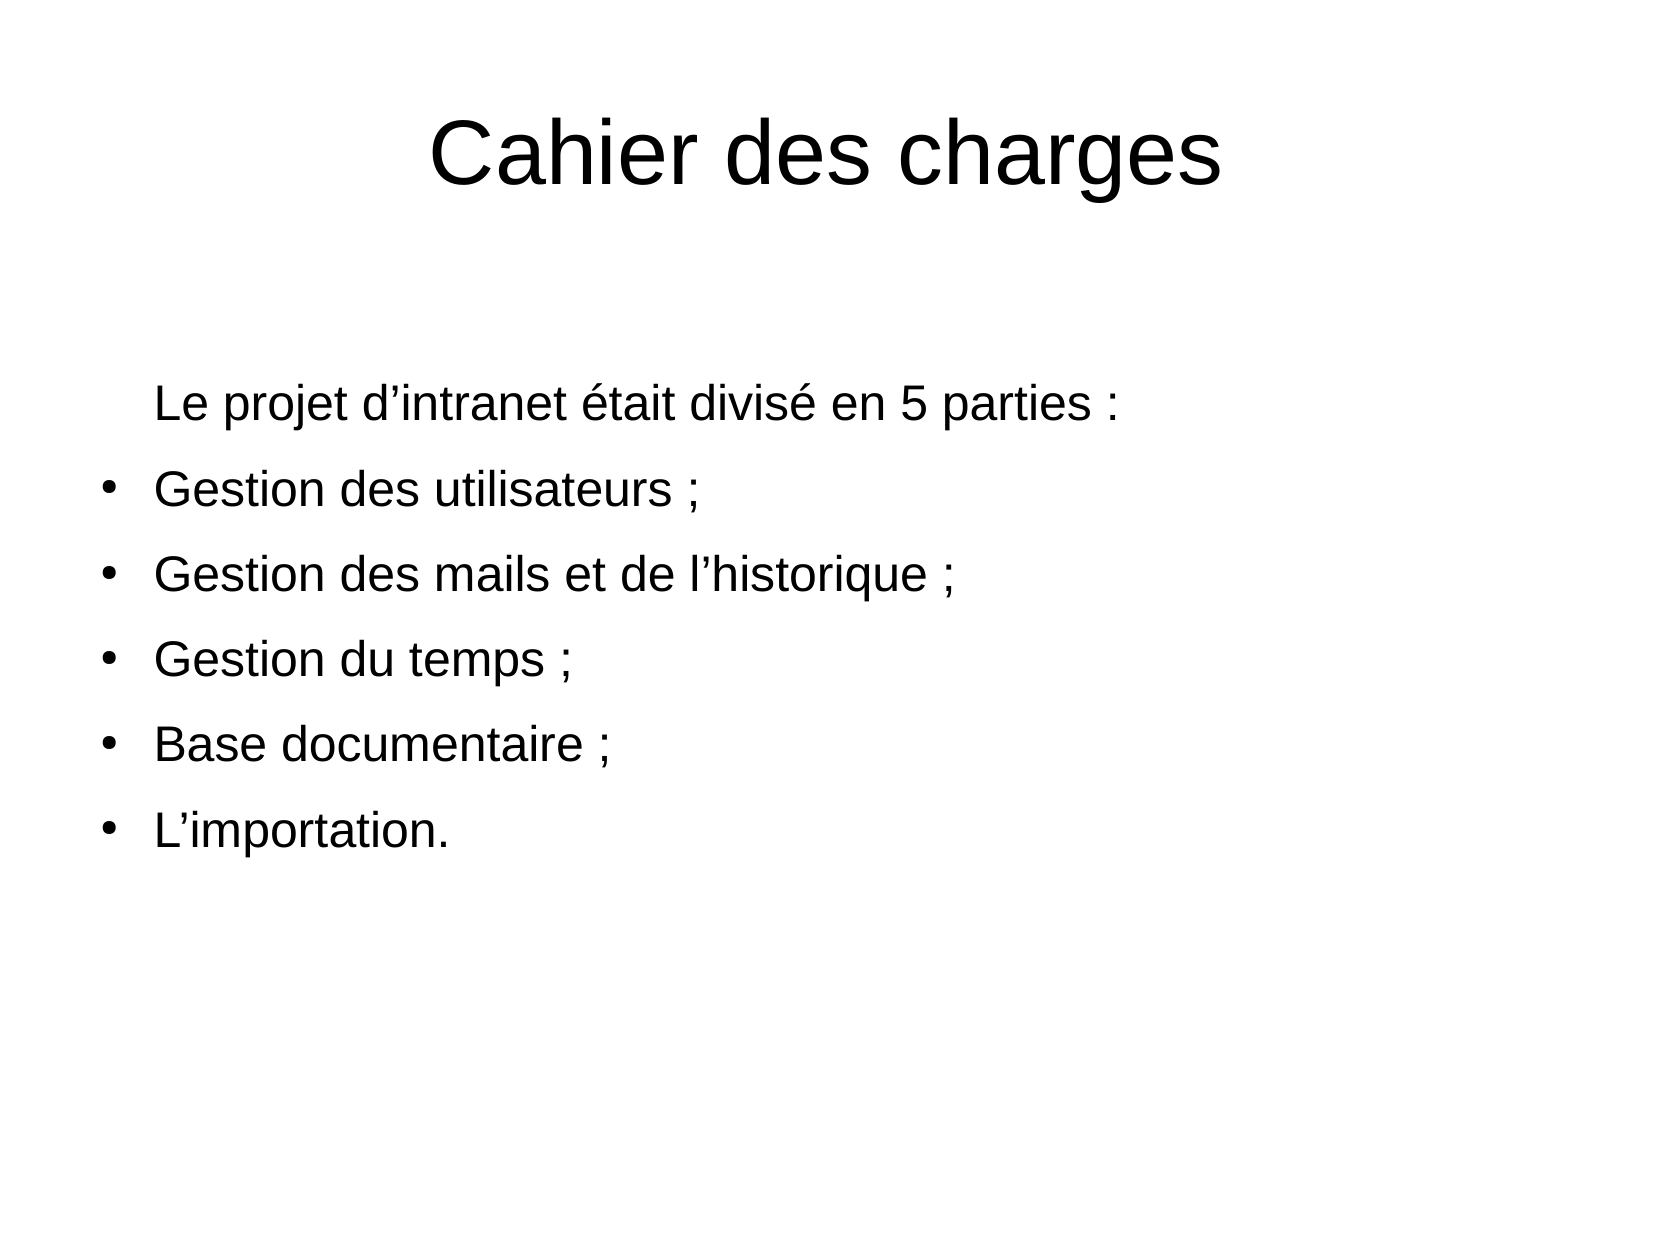

# Cahier des charges
Le projet d’intranet était divisé en 5 parties :
Gestion des utilisateurs ;
Gestion des mails et de l’historique ;
Gestion du temps ;
Base documentaire ;
L’importation.